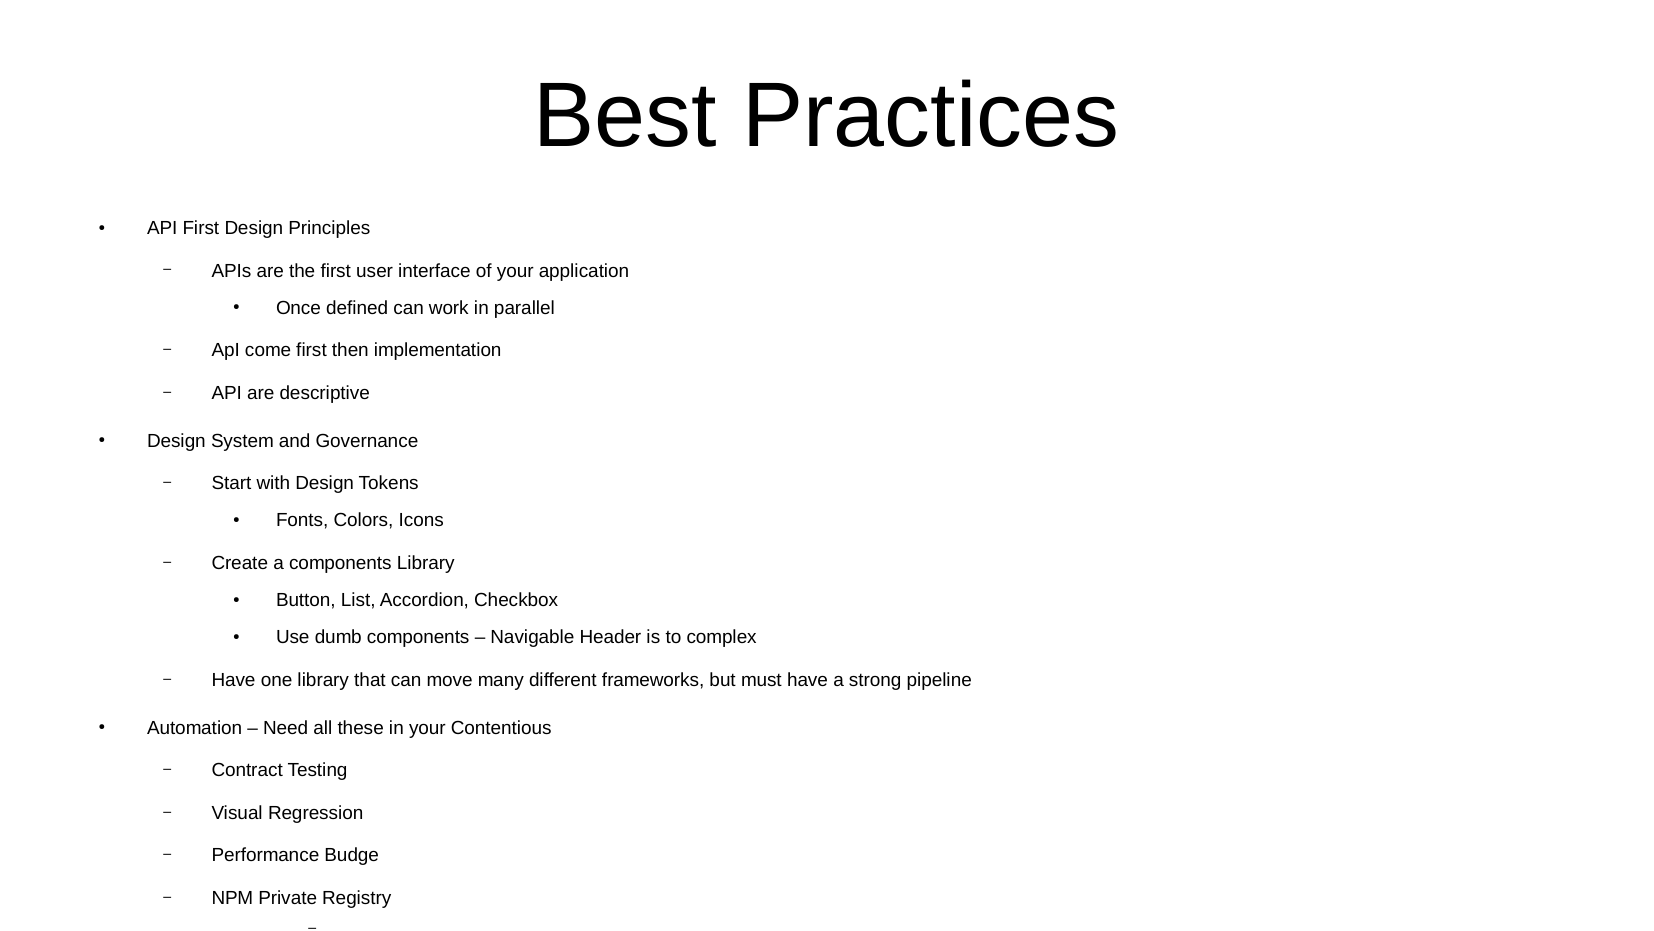

# Best Practices
API First Design Principles
APIs are the first user interface of your application
Once defined can work in parallel
ApI come first then implementation
API are descriptive
Design System and Governance
Start with Design Tokens
Fonts, Colors, Icons
Create a components Library
Button, List, Accordion, Checkbox
Use dumb components – Navigable Header is to complex
Have one library that can move many different frameworks, but must have a strong pipeline
Automation – Need all these in your Contentious
Contract Testing
Visual Regression
Performance Budge
NPM Private Registry